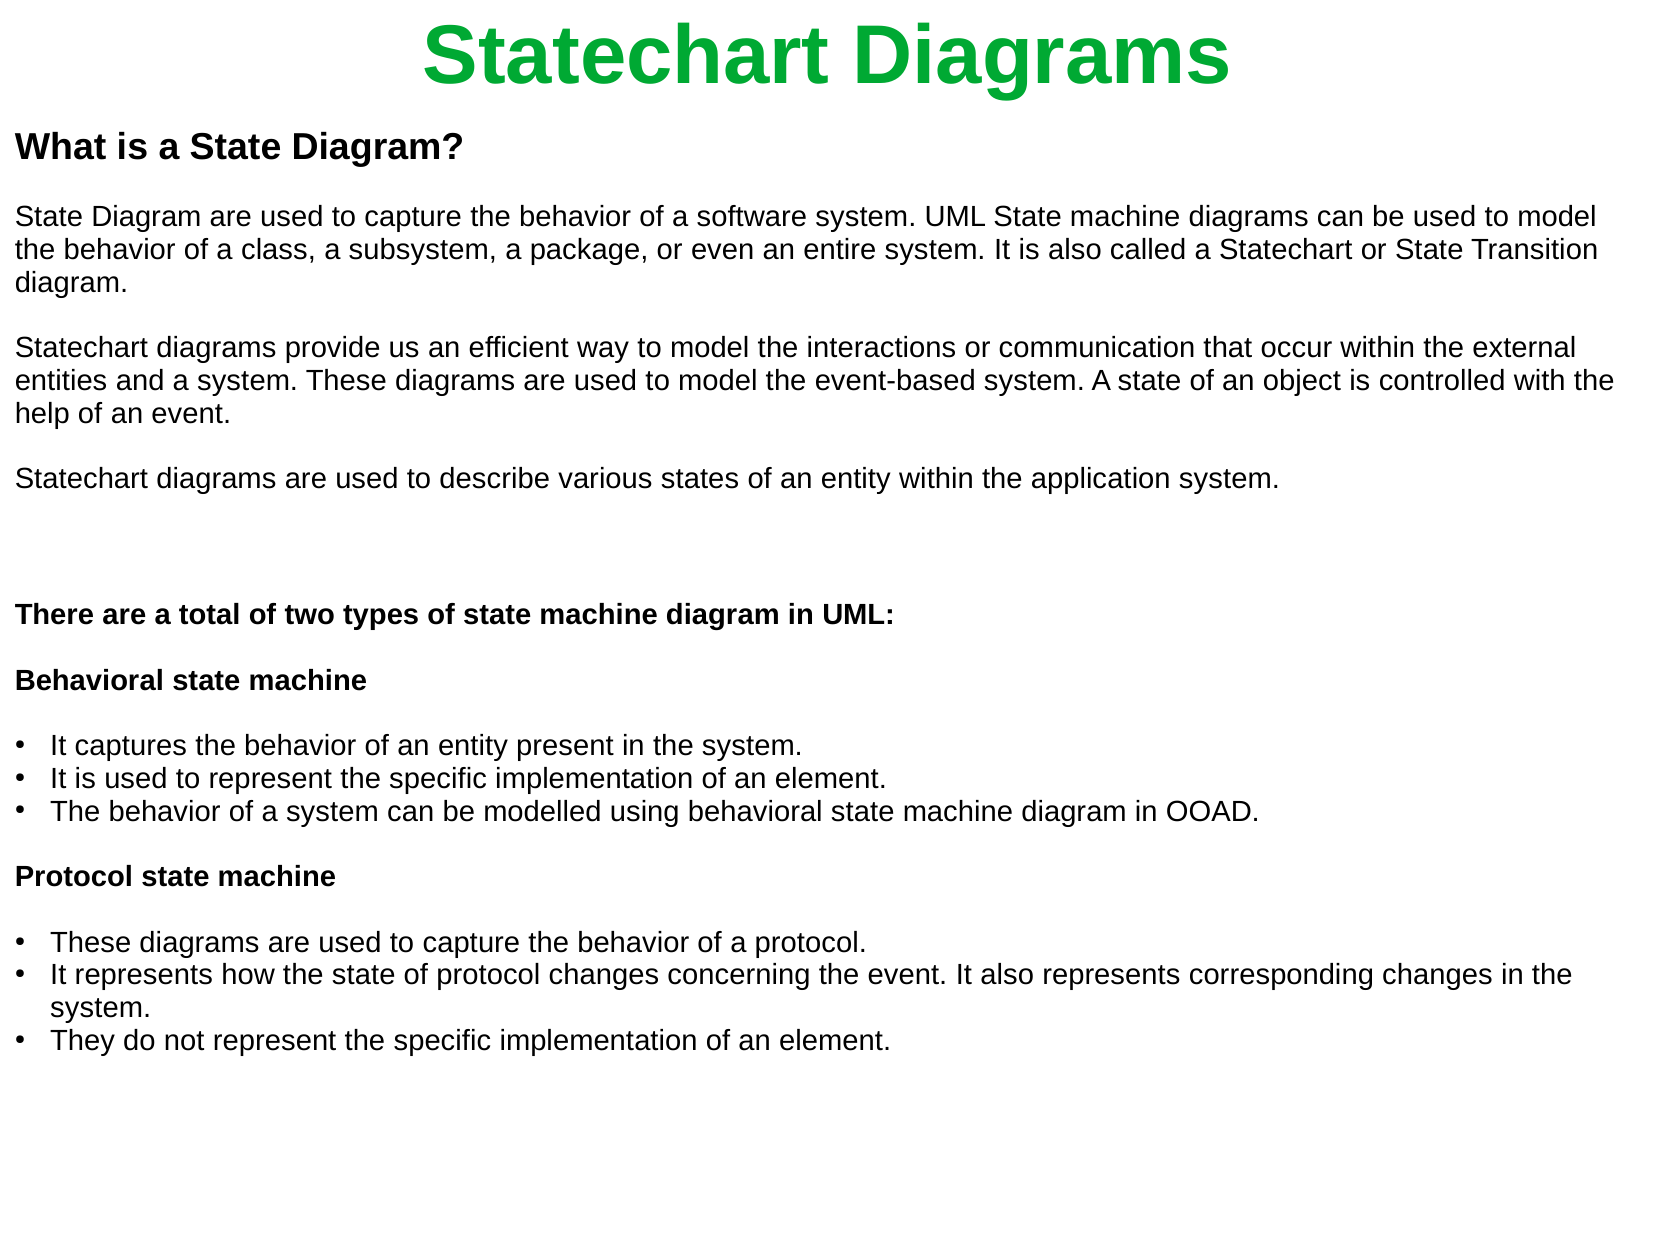

# Statechart Diagrams
What is a State Diagram?
State Diagram are used to capture the behavior of a software system. UML State machine diagrams can be used to model the behavior of a class, a subsystem, a package, or even an entire system. It is also called a Statechart or State Transition diagram.
Statechart diagrams provide us an efficient way to model the interactions or communication that occur within the external entities and a system. These diagrams are used to model the event-based system. A state of an object is controlled with the help of an event.
Statechart diagrams are used to describe various states of an entity within the application system.
There are a total of two types of state machine diagram in UML:
Behavioral state machine
It captures the behavior of an entity present in the system.
It is used to represent the specific implementation of an element.
The behavior of a system can be modelled using behavioral state machine diagram in OOAD.
Protocol state machine
These diagrams are used to capture the behavior of a protocol.
It represents how the state of protocol changes concerning the event. It also represents corresponding changes in the system.
They do not represent the specific implementation of an element.